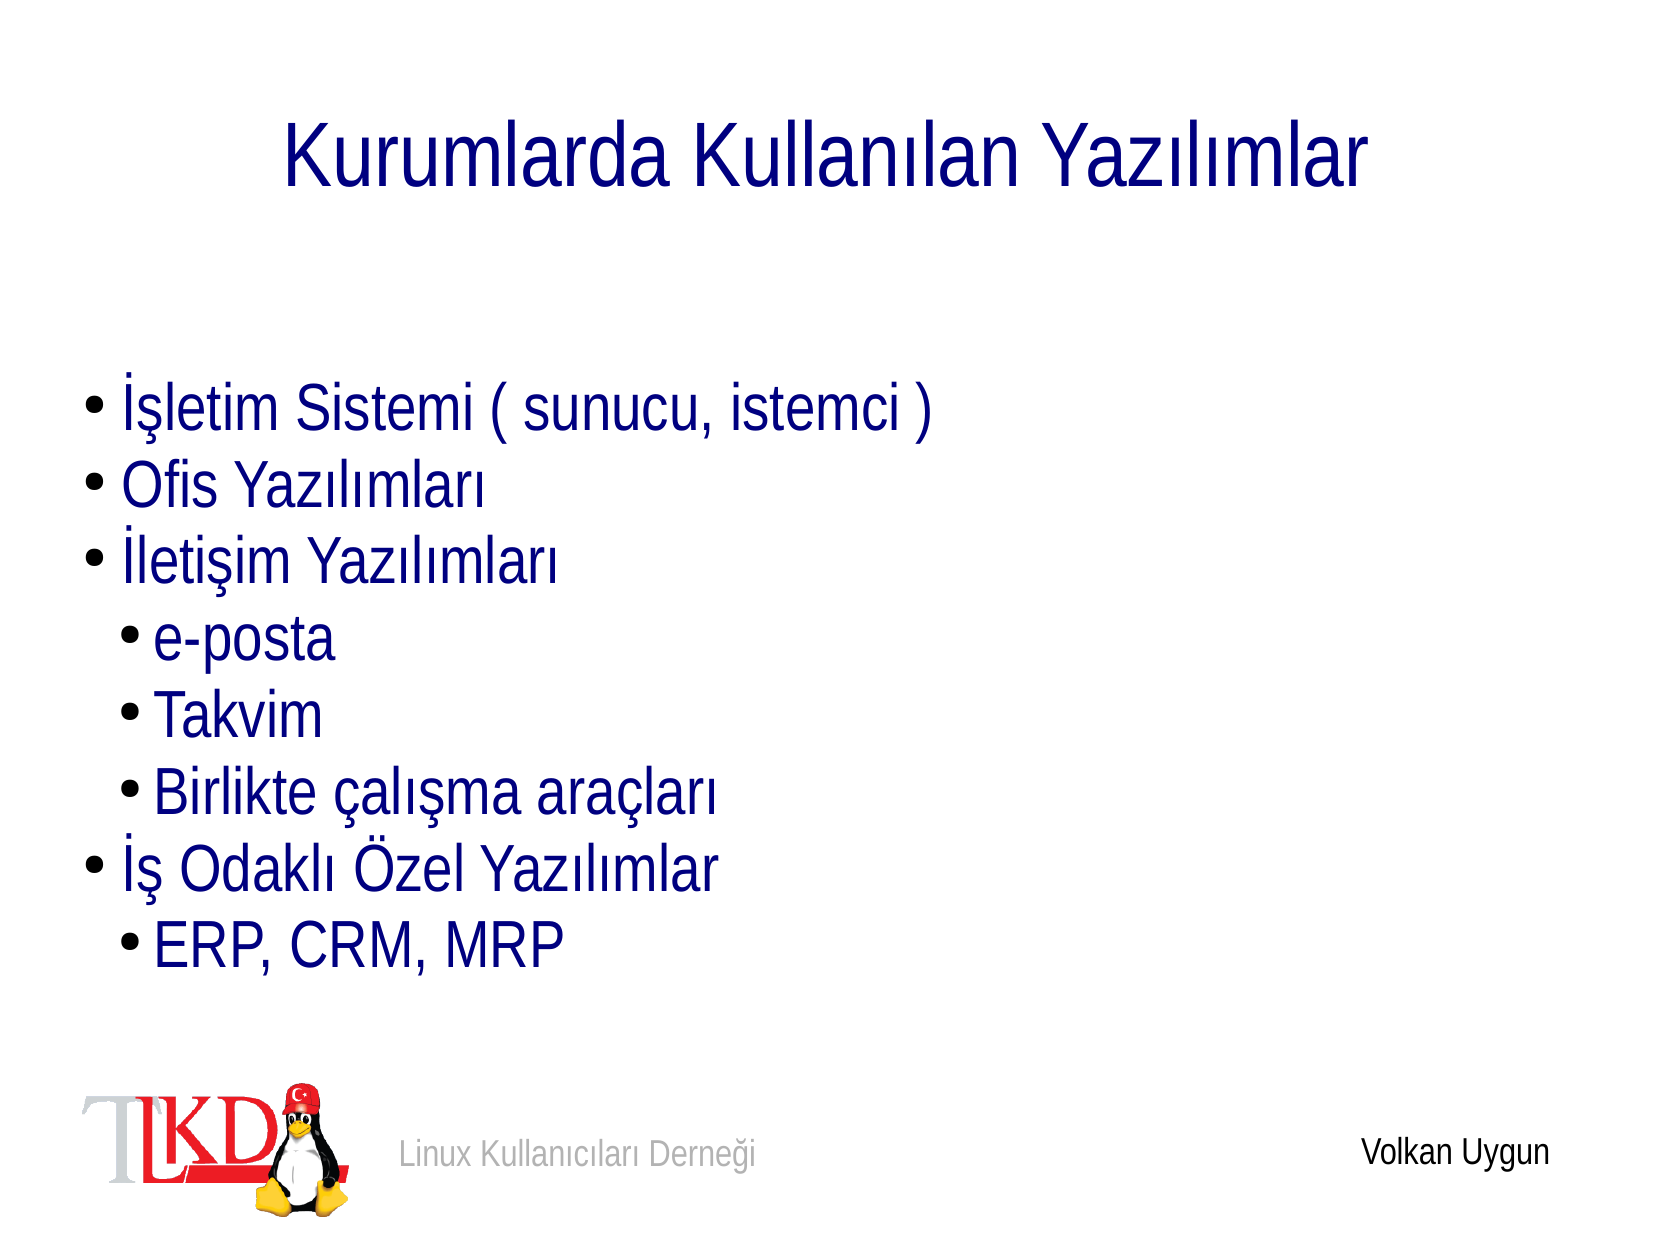

# Kurumlarda Kullanılan Yazılımlar
 İşletim Sistemi ( sunucu, istemci )
 Ofis Yazılımları
 İletişim Yazılımları
e-posta
Takvim
Birlikte çalışma araçları
 İş Odaklı Özel Yazılımlar
ERP, CRM, MRP
Volkan Uygun
Linux Kullanıcıları Derneği